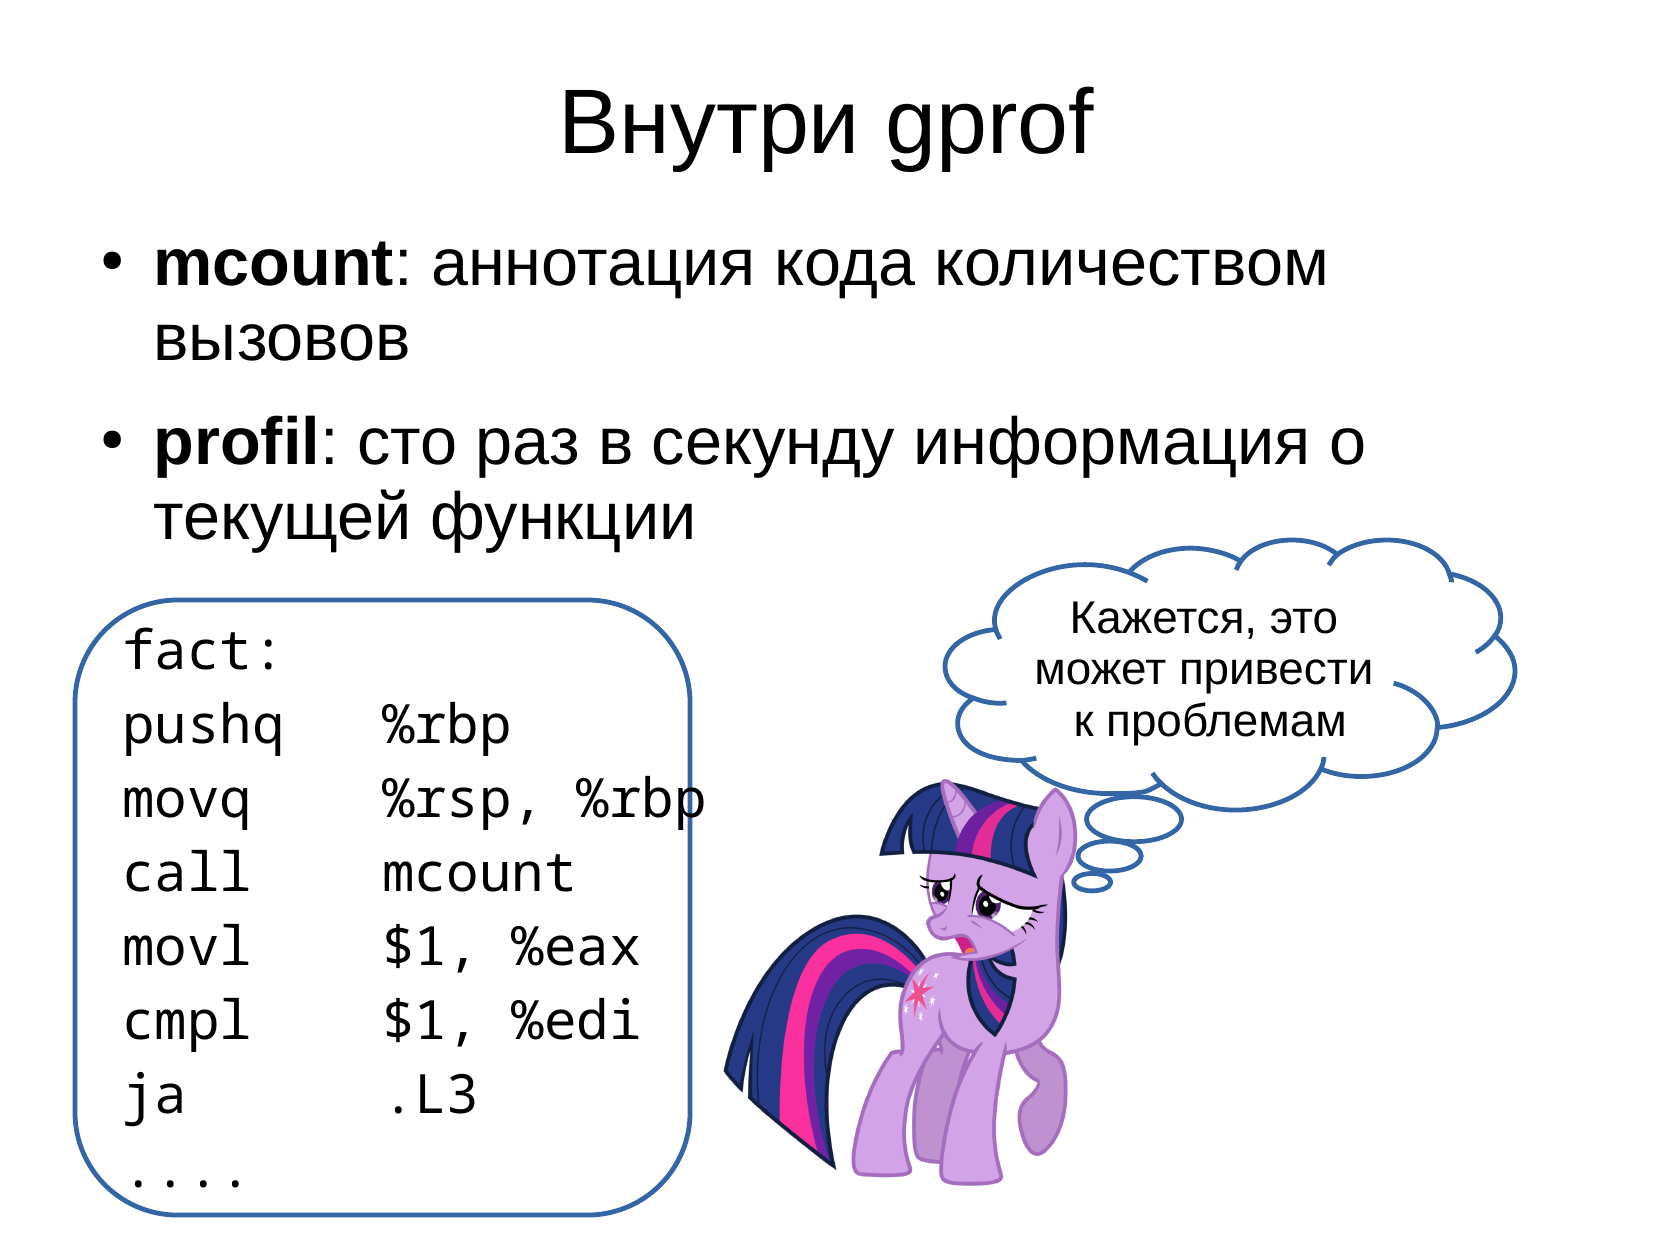

# Внутри gprof
mcount: аннотация кода количеством вызовов
profil: сто раз в секунду информация о текущей функции
Кажется, это
может привести
к проблемам
fact:
pushq %rbp
movq %rsp, %rbp
call mcount
movl $1, %eax
cmpl $1, %edi
ja .L3
....